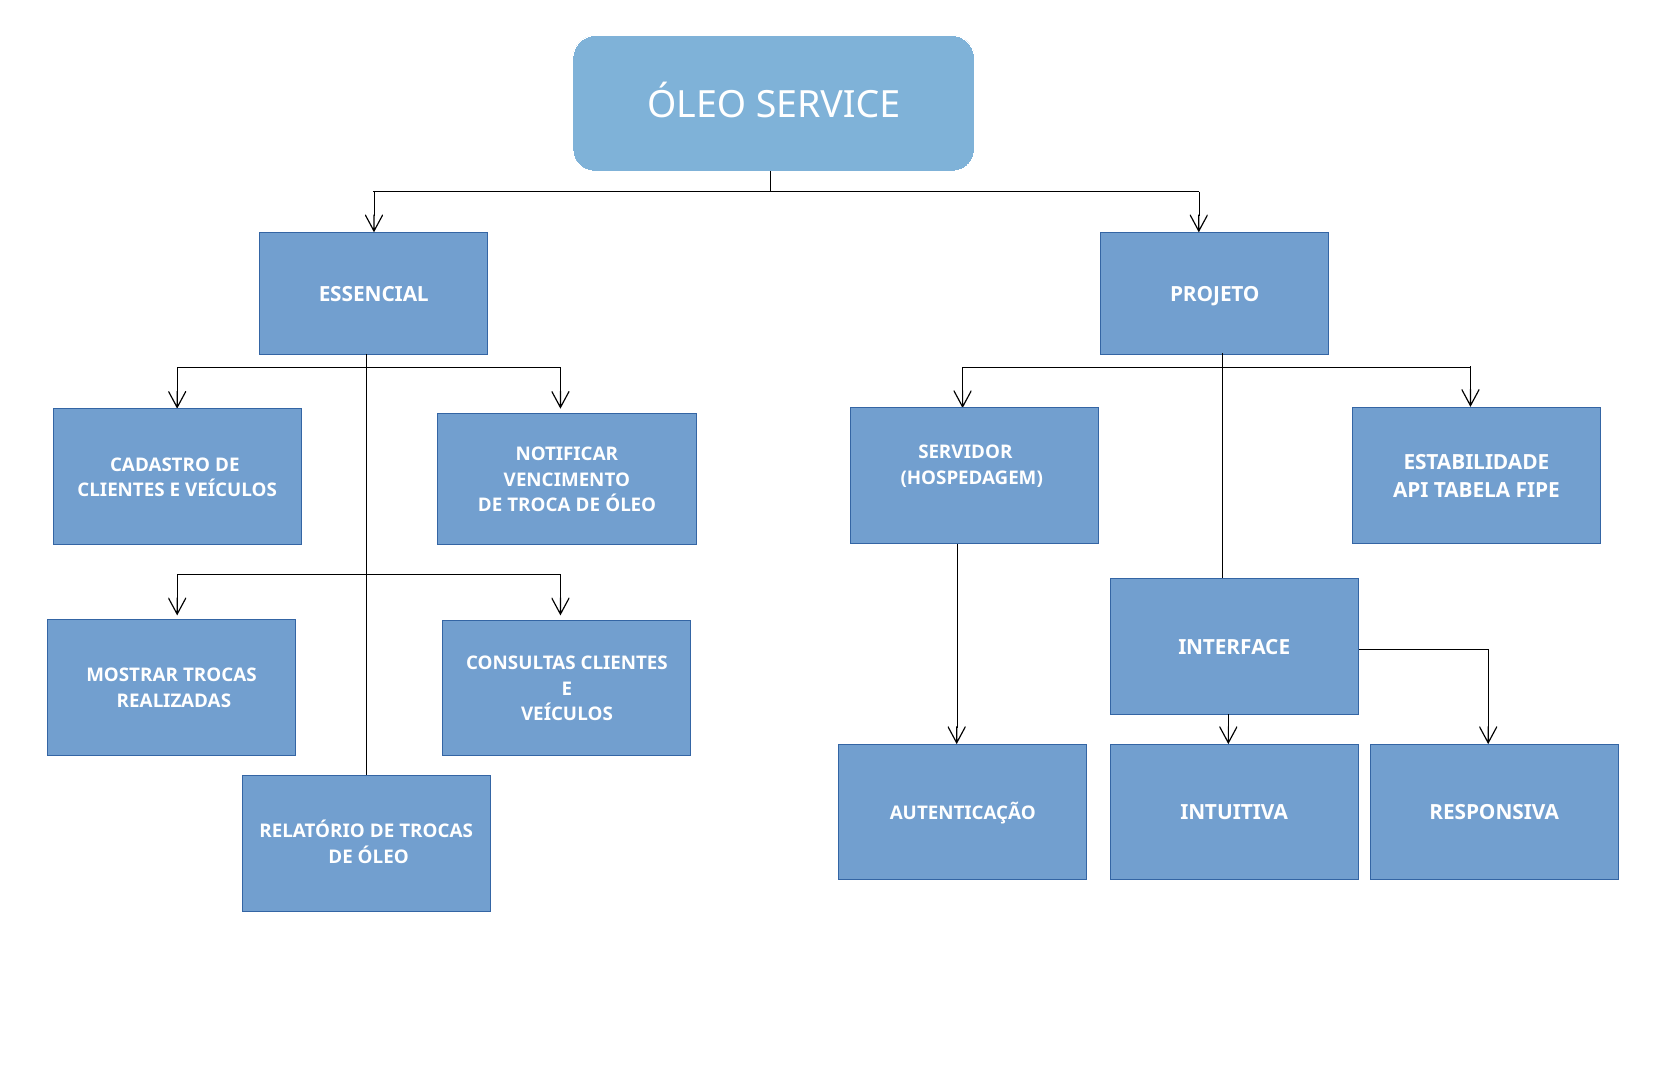

ÓLEO SERVICE
REQUISITOS FUNCIONAIS
REQUISITOS NÃO FUNCIONAIS
PROJETO
ESSENCIAL
ESTABILIDADE
API TABELA FIPE
CADASTRO DE
CLIENTES E VEÍCULOS
NOTIFICAR VENCIMENTO
DE TROCA DE ÓLEO
SERVIDOR (HOSPEDAGEM)
INTERFACE
MOSTRAR TROCAS
 REALIZADAS
CONSULTAS CLIENTES
E
VEÍCULOS
AUTENTICAÇÃO
INTUITIVA
RESPONSIVA
RELATÓRIO DE TROCAS
 DE ÓLEO